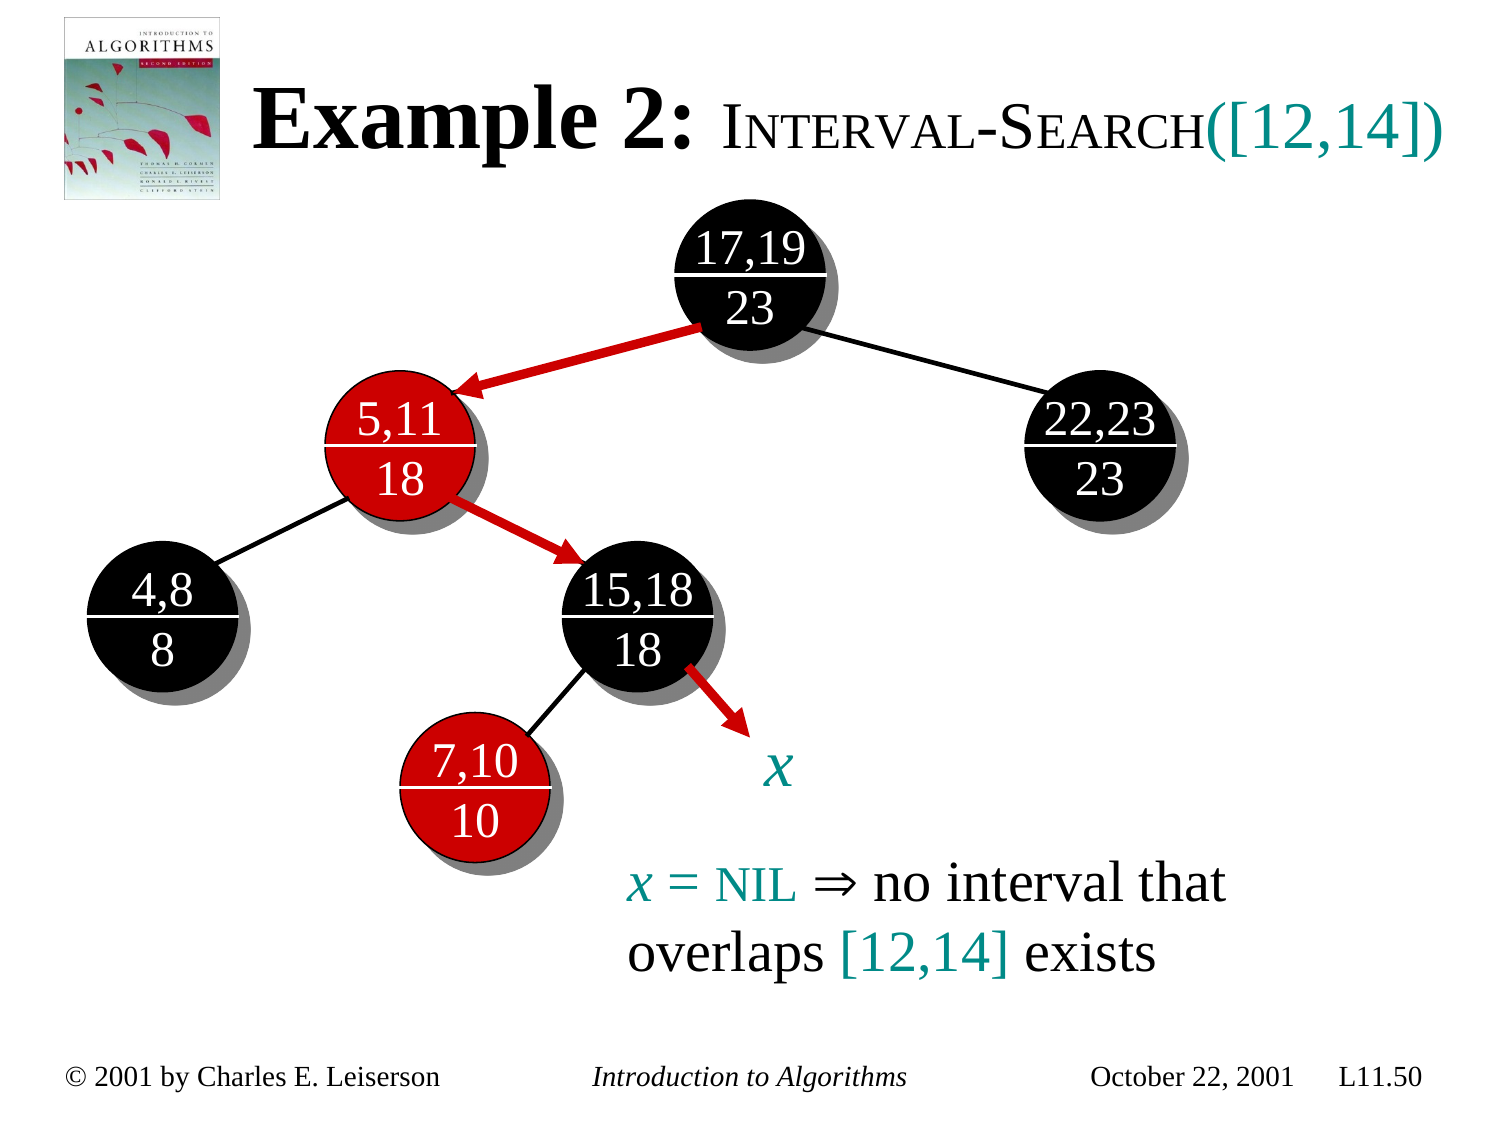

# Example 2: INTERVAL-SEARCH([12,14])
17,19
23
5,11
18
22,23
23
4,8
8
15,18
18
7,10
10
x
x = NIL  no interval that overlaps [12,14] exists
Introduction to Algorithms
October 22, 2001 L11.